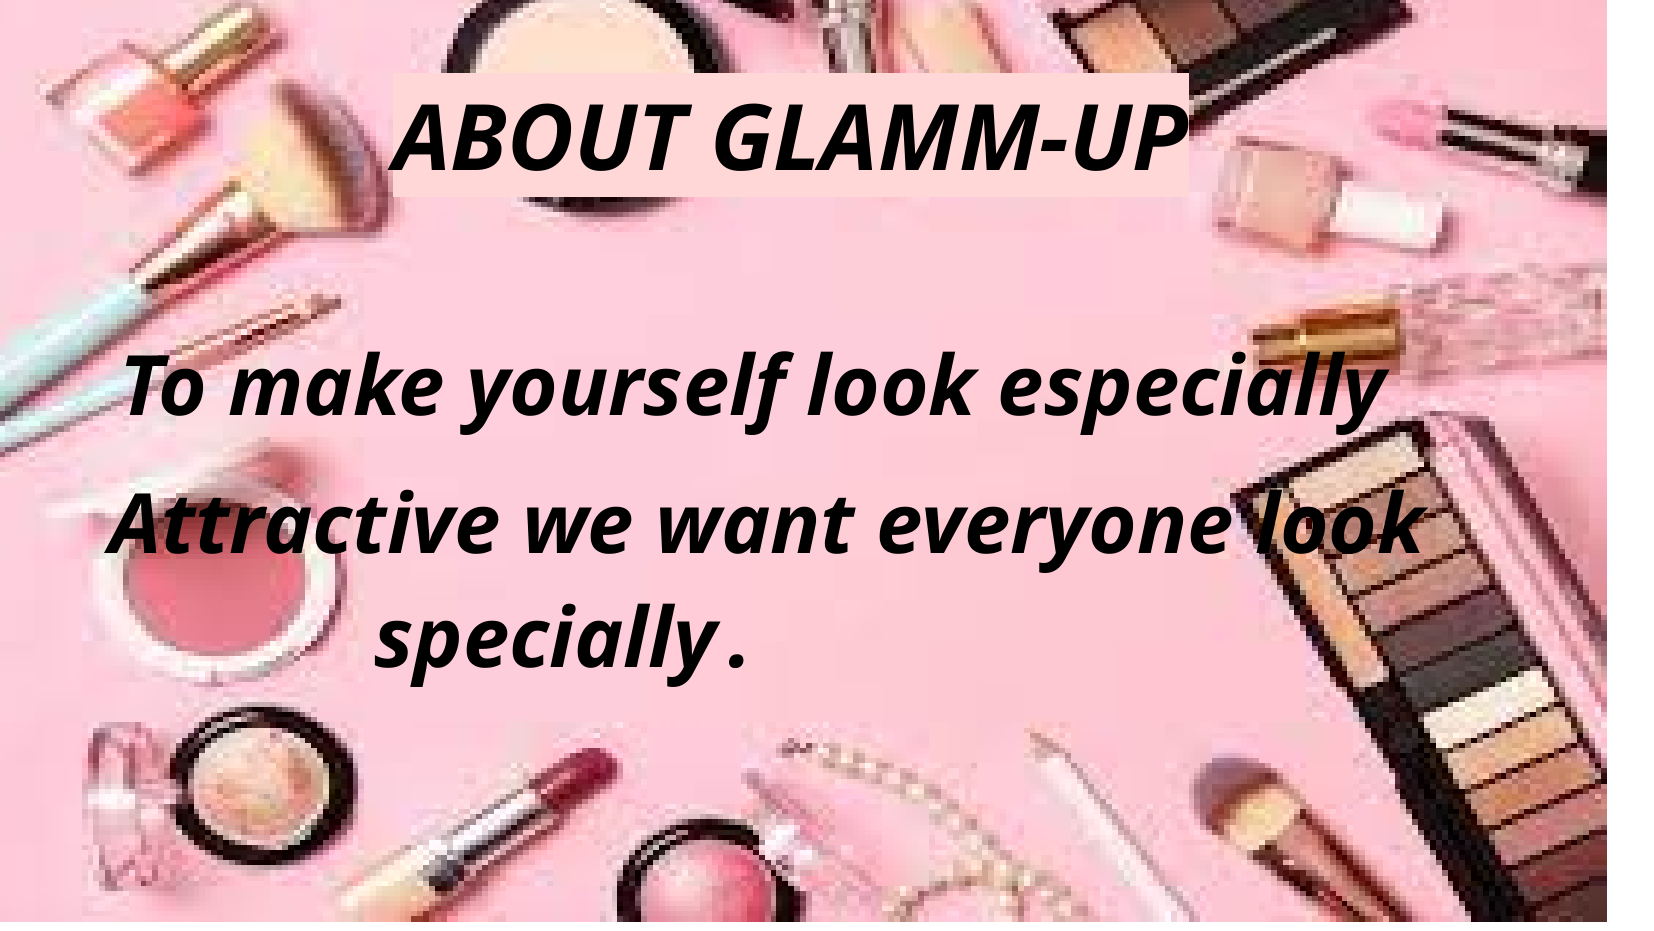

# ABOUT GLAMM-UP
 To make yourself look especially
 Attractive we want everyone look specially .